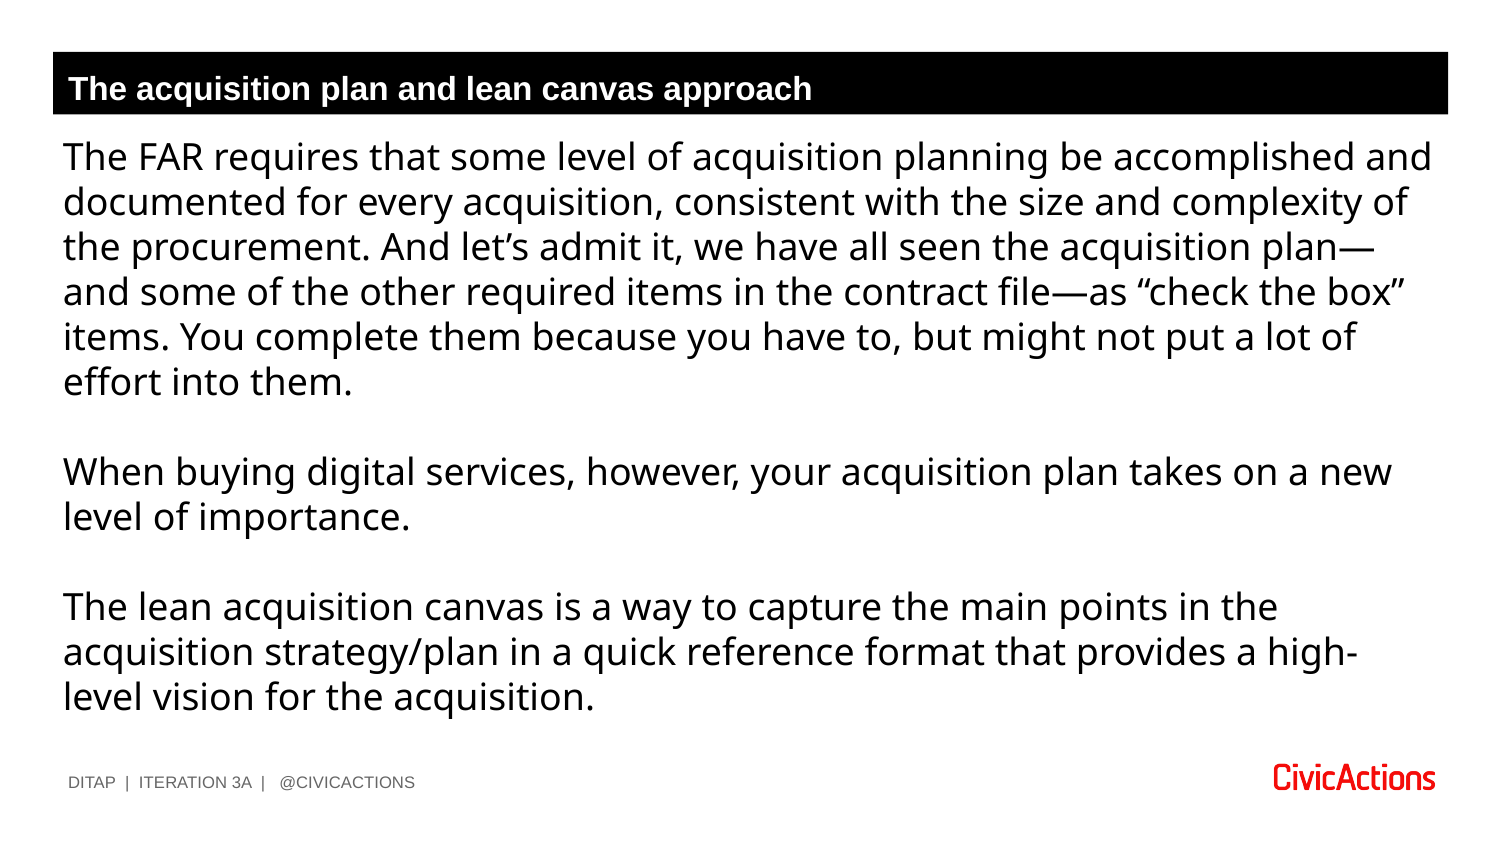

The acquisition plan and lean canvas approach
# The FAR requires that some level of acquisition planning be accomplished and documented for every acquisition, consistent with the size and complexity of the procurement. And let’s admit it, we have all seen the acquisition plan—and some of the other required items in the contract file—as “check the box” items. You complete them because you have to, but might not put a lot of effort into them.
When buying digital services, however, your acquisition plan takes on a new level of importance.
The lean acquisition canvas is a way to capture the main points in the acquisition strategy/plan in a quick reference format that provides a high-level vision for the acquisition.